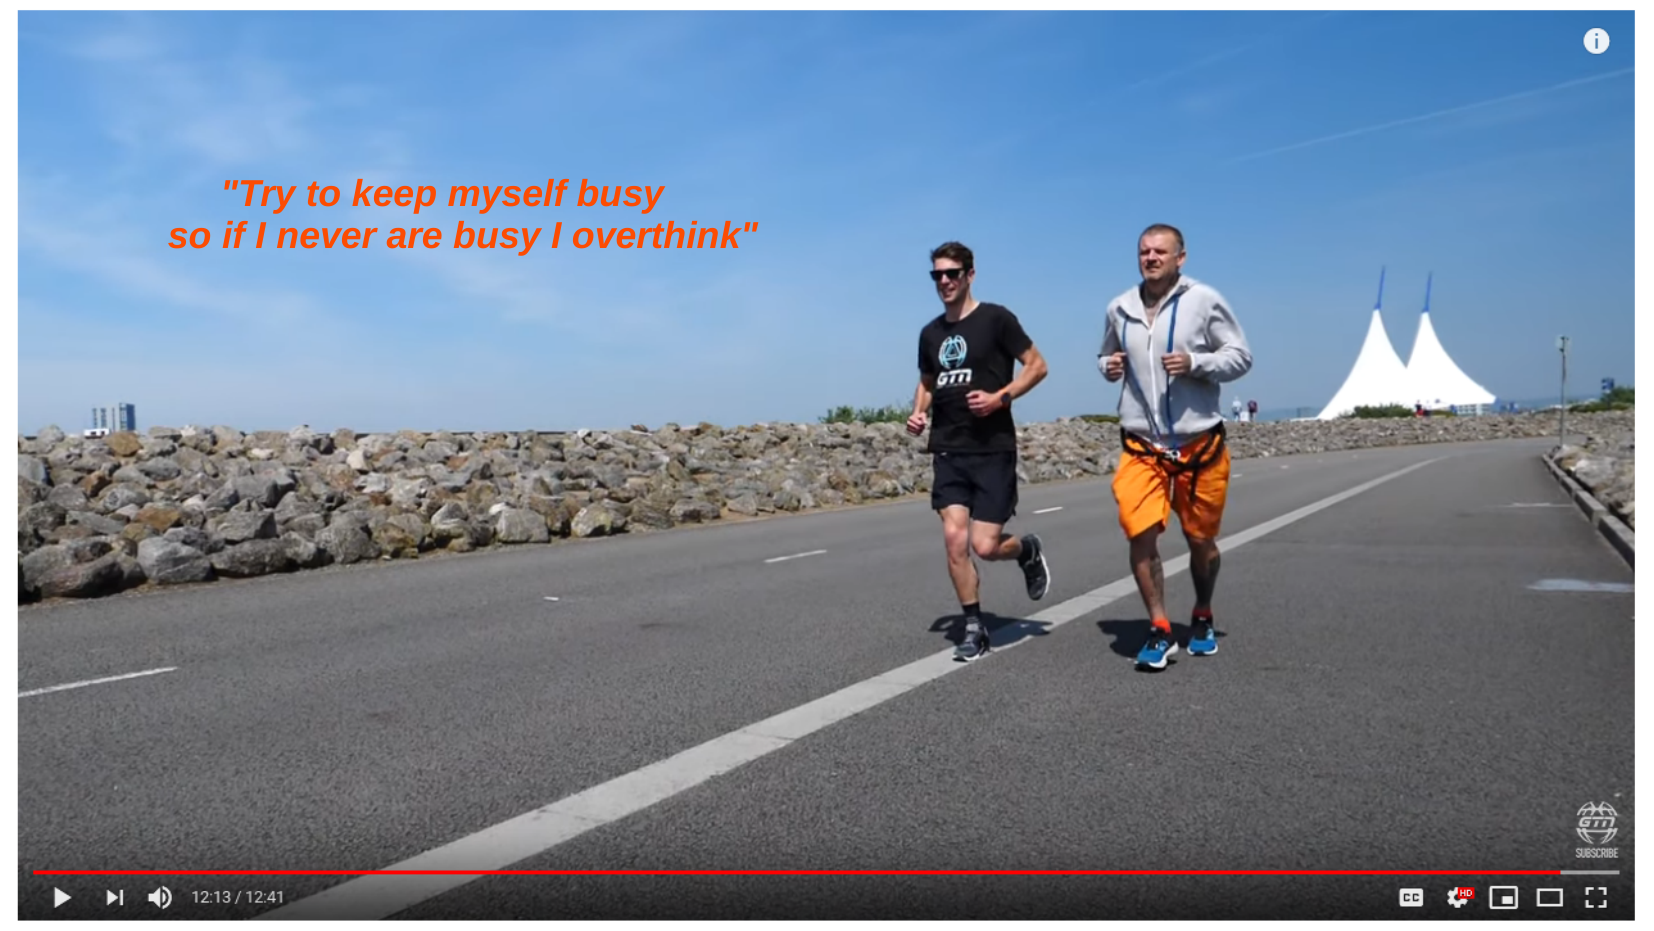

"Try to keep myself busy
 so if I never are busy I overthink"